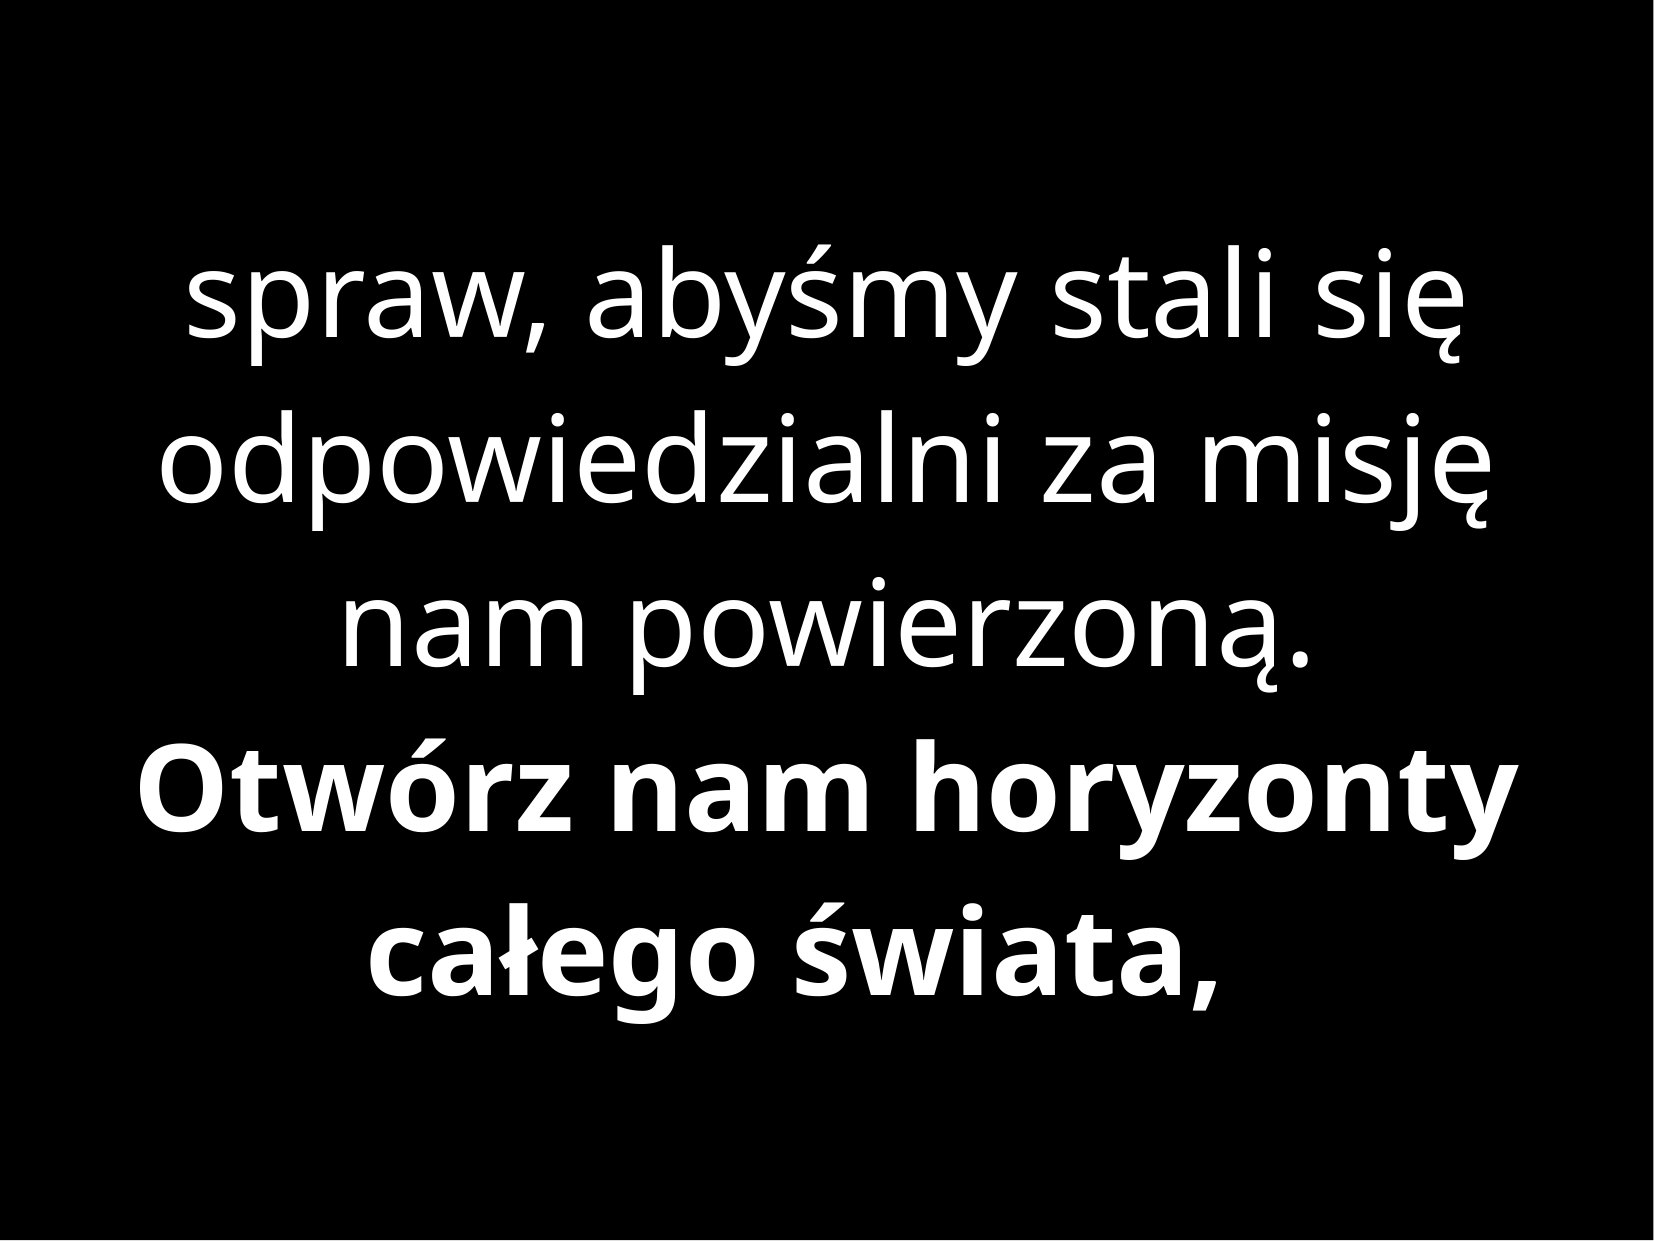

# spraw, abyśmy stali się odpowiedzialni za misję nam powierzoną. Otwórz nam horyzonty całego świata,